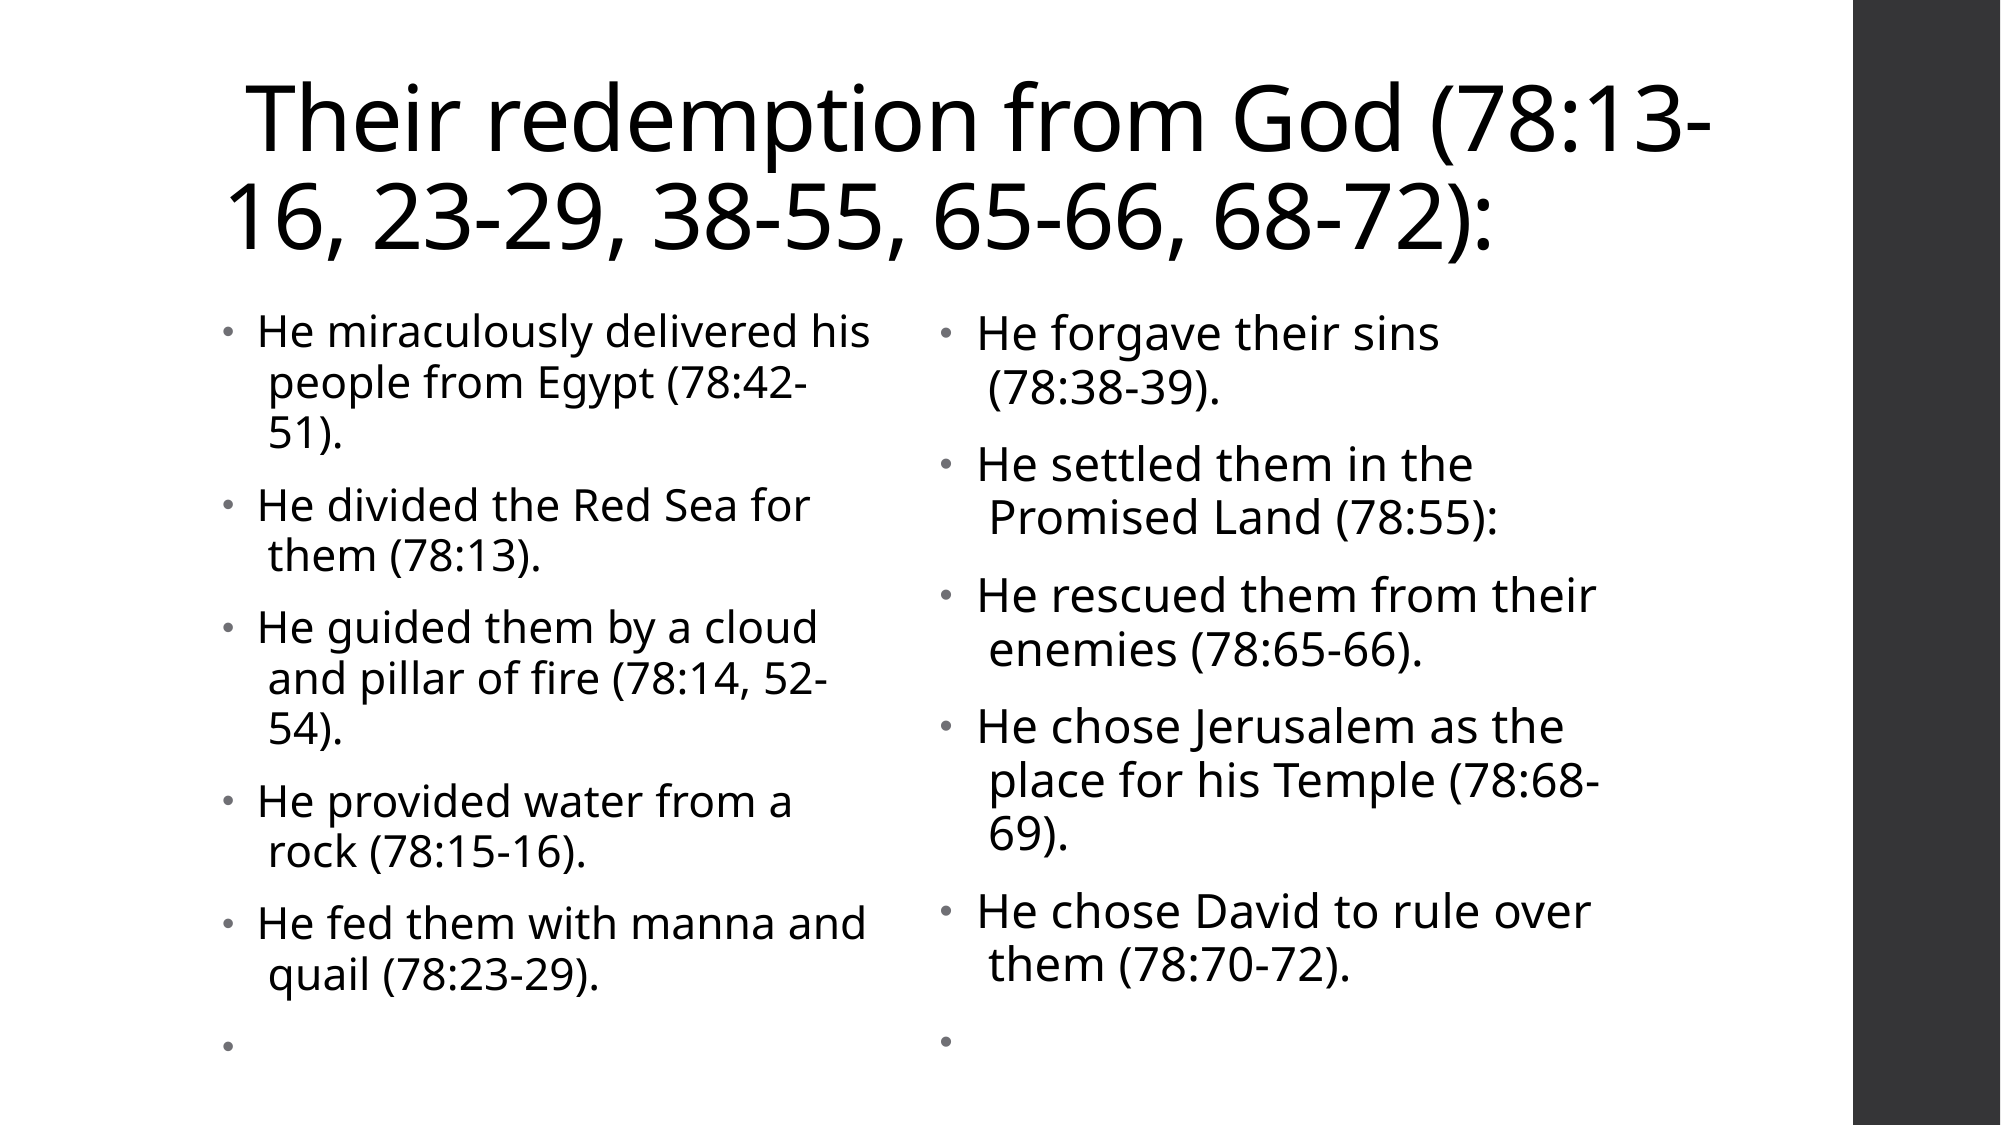

# Their redemption from God (78:13-16, 23-29, 38-55, 65-66, 68-72):
 He miraculously delivered his people from Egypt (78:42-51).
 He divided the Red Sea for them (78:13).
 He guided them by a cloud and pillar of fire (78:14, 52-54).
 He provided water from a rock (78:15-16).
 He fed them with manna and quail (78:23-29).
 He forgave their sins (78:38-39).
 He settled them in the Promised Land (78:55):
 He rescued them from their enemies (78:65-66).
 He chose Jerusalem as the place for his Temple (78:68-69).
 He chose David to rule over them (78:70-72).